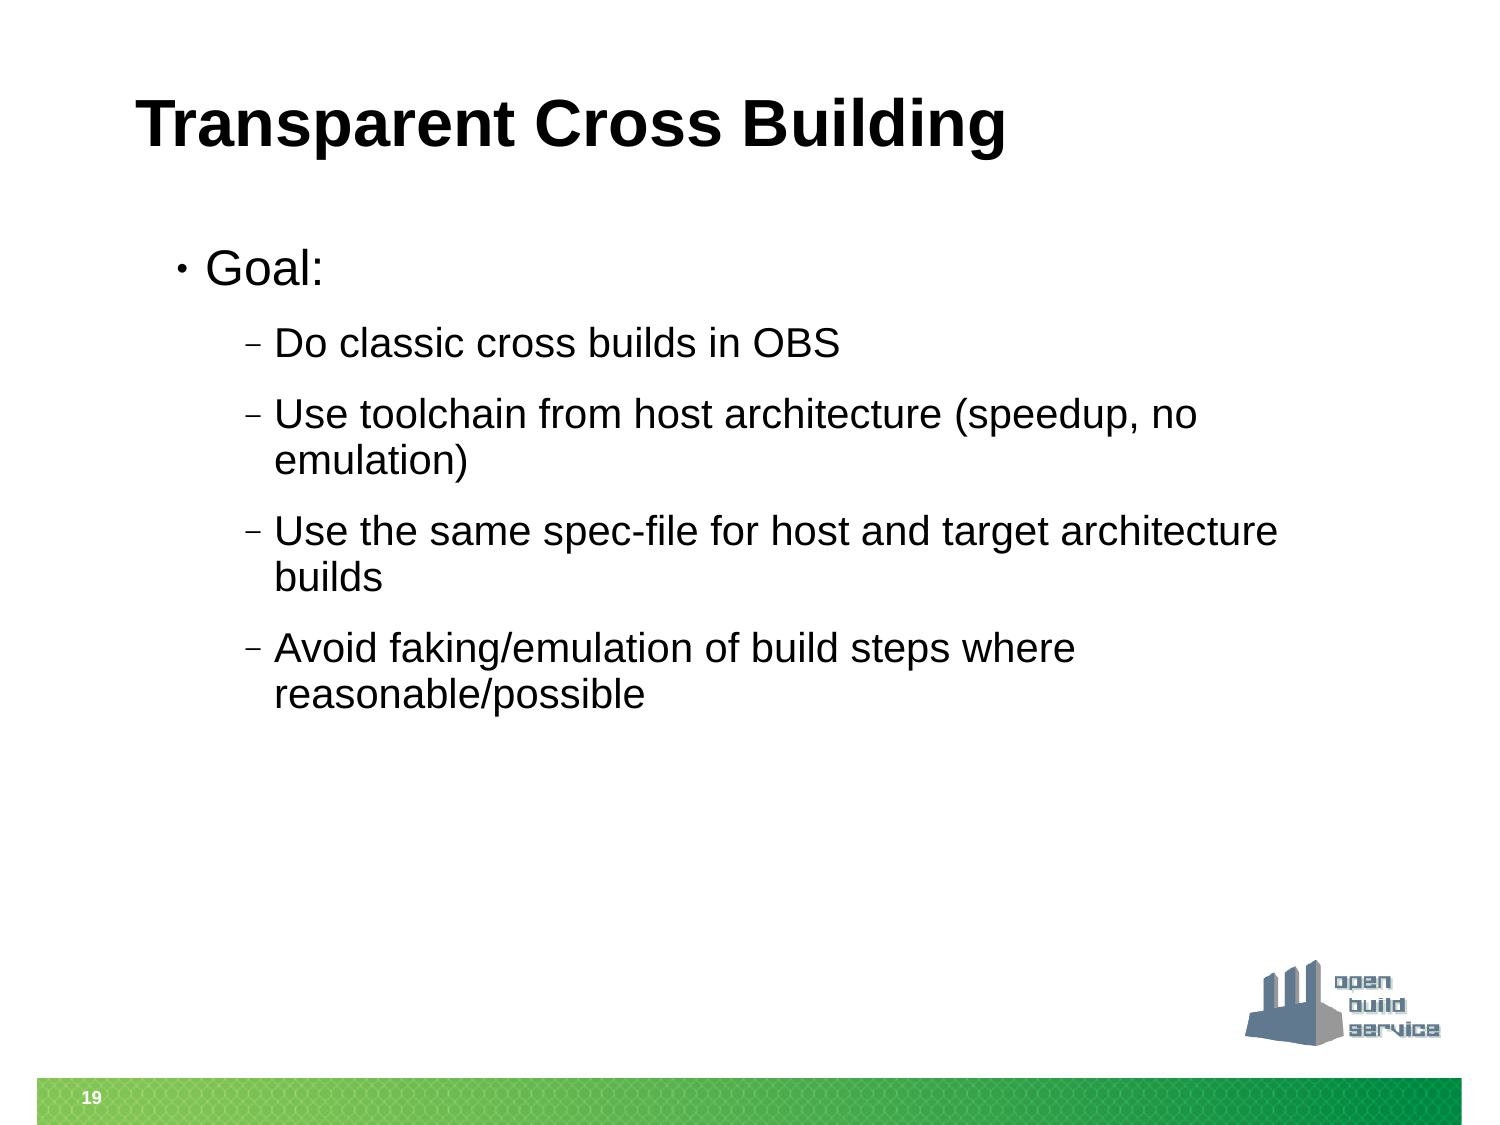

# Transparent Cross Building
Goal:
Do classic cross builds in OBS
Use toolchain from host architecture (speedup, no emulation)
Use the same spec-file for host and target architecture builds
Avoid faking/emulation of build steps where reasonable/possible